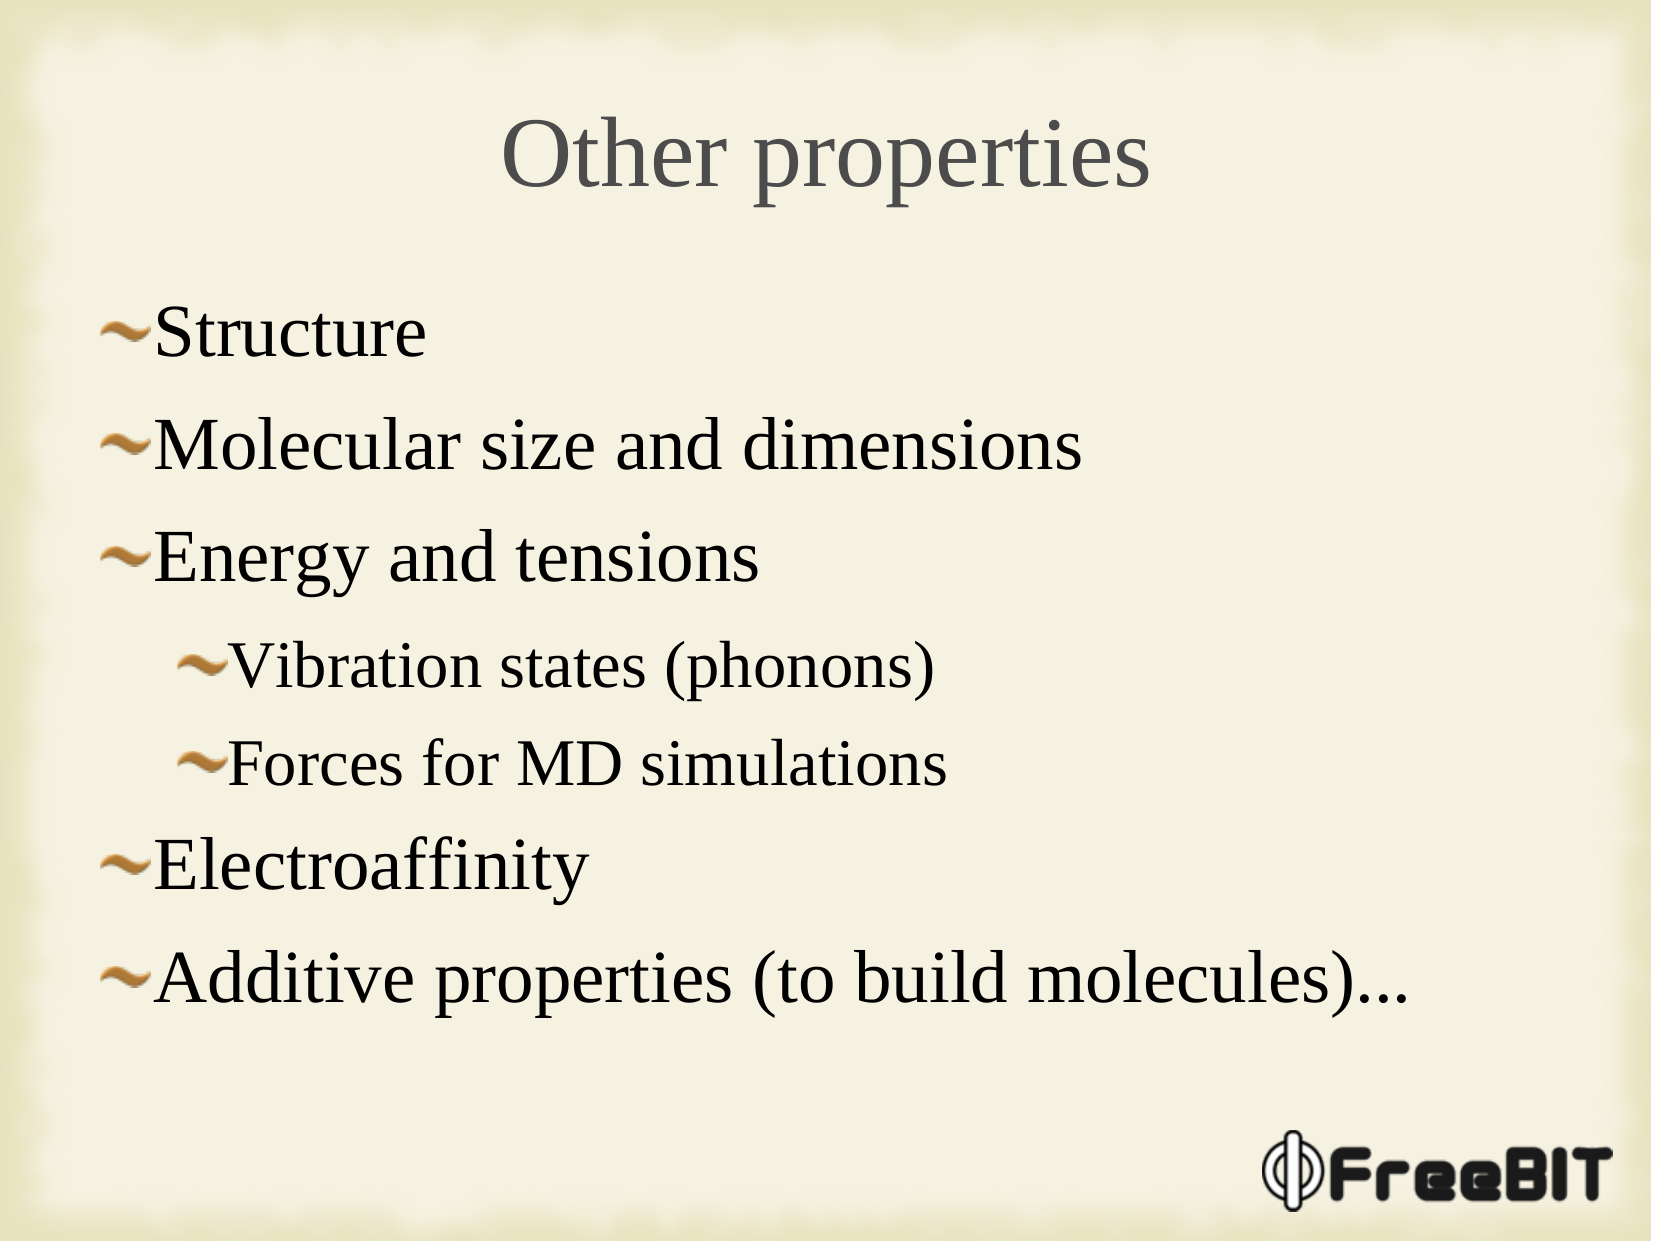

# Other properties
Structure
Molecular size and dimensions
Energy and tensions
Vibration states (phonons)
Forces for MD simulations
Electroaffinity
Additive properties (to build molecules)...